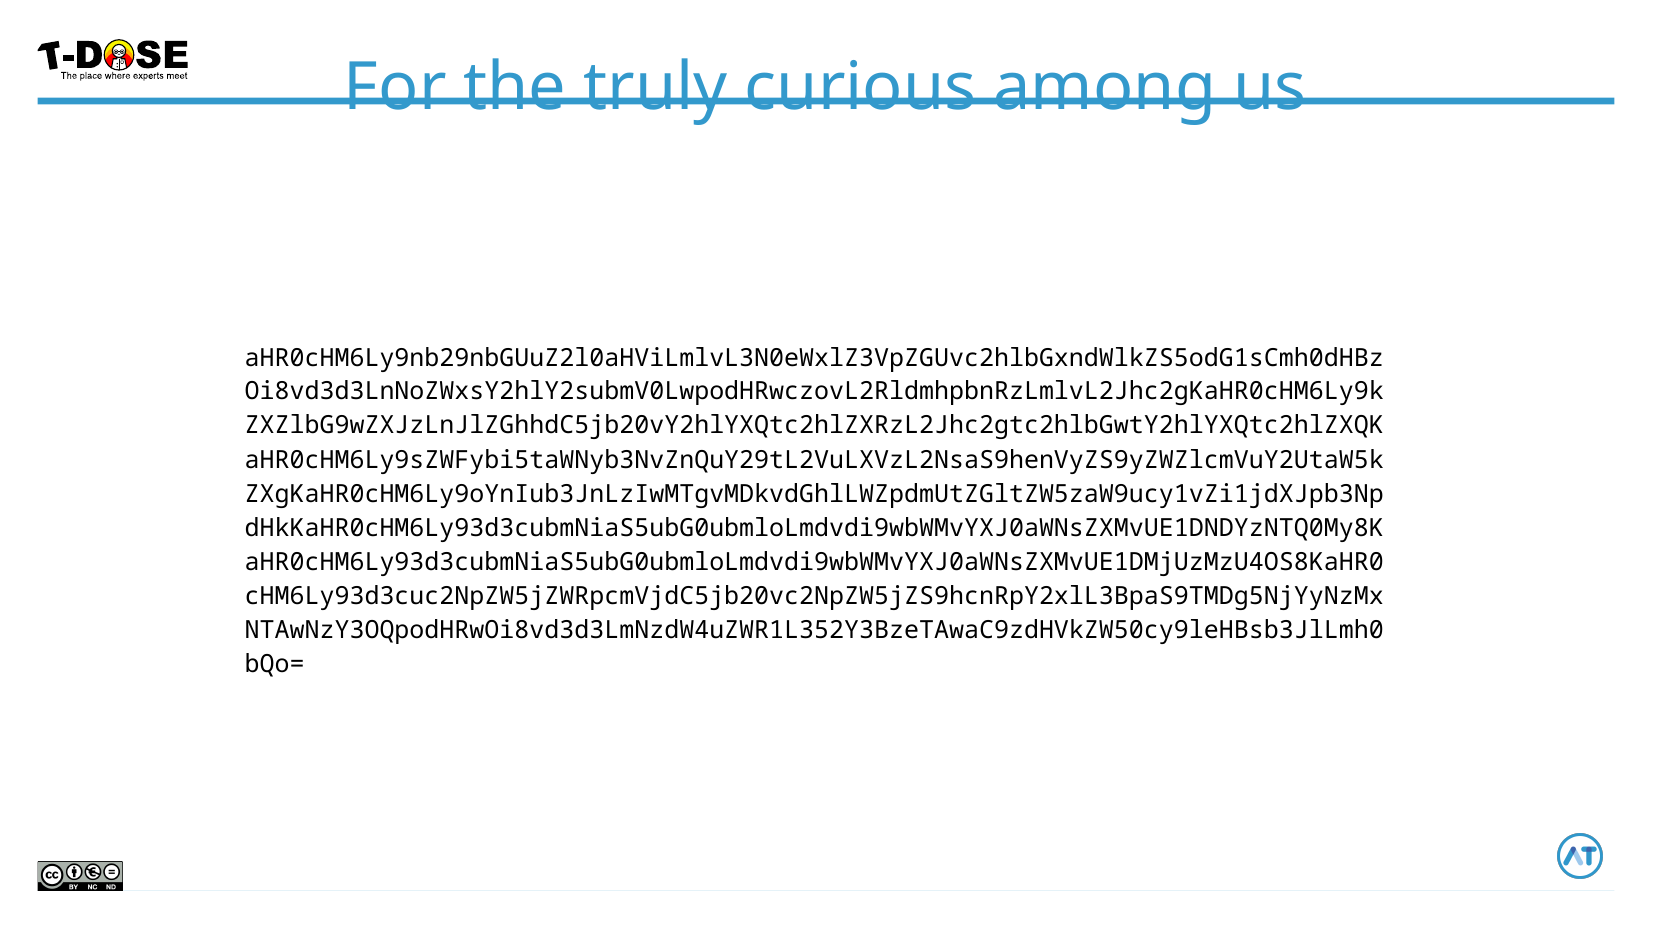

For the truly curious among us
aHR0cHM6Ly9nb29nbGUuZ2l0aHViLmlvL3N0eWxlZ3VpZGUvc2hlbGxndWlkZS5odG1sCmh0dHBz
Oi8vd3d3LnNoZWxsY2hlY2submV0LwpodHRwczovL2RldmhpbnRzLmlvL2Jhc2gKaHR0cHM6Ly9k
ZXZlbG9wZXJzLnJlZGhhdC5jb20vY2hlYXQtc2hlZXRzL2Jhc2gtc2hlbGwtY2hlYXQtc2hlZXQK
aHR0cHM6Ly9sZWFybi5taWNyb3NvZnQuY29tL2VuLXVzL2NsaS9henVyZS9yZWZlcmVuY2UtaW5k
ZXgKaHR0cHM6Ly9oYnIub3JnLzIwMTgvMDkvdGhlLWZpdmUtZGltZW5zaW9ucy1vZi1jdXJpb3Np
dHkKaHR0cHM6Ly93d3cubmNiaS5ubG0ubmloLmdvdi9wbWMvYXJ0aWNsZXMvUE1DNDYzNTQ0My8K
aHR0cHM6Ly93d3cubmNiaS5ubG0ubmloLmdvdi9wbWMvYXJ0aWNsZXMvUE1DMjUzMzU4OS8KaHR0
cHM6Ly93d3cuc2NpZW5jZWRpcmVjdC5jb20vc2NpZW5jZS9hcnRpY2xlL3BpaS9TMDg5NjYyNzMx
NTAwNzY3OQpodHRwOi8vd3d3LmNzdW4uZWR1L352Y3BzeTAwaC9zdHVkZW50cy9leHBsb3JlLmh0
bQo=